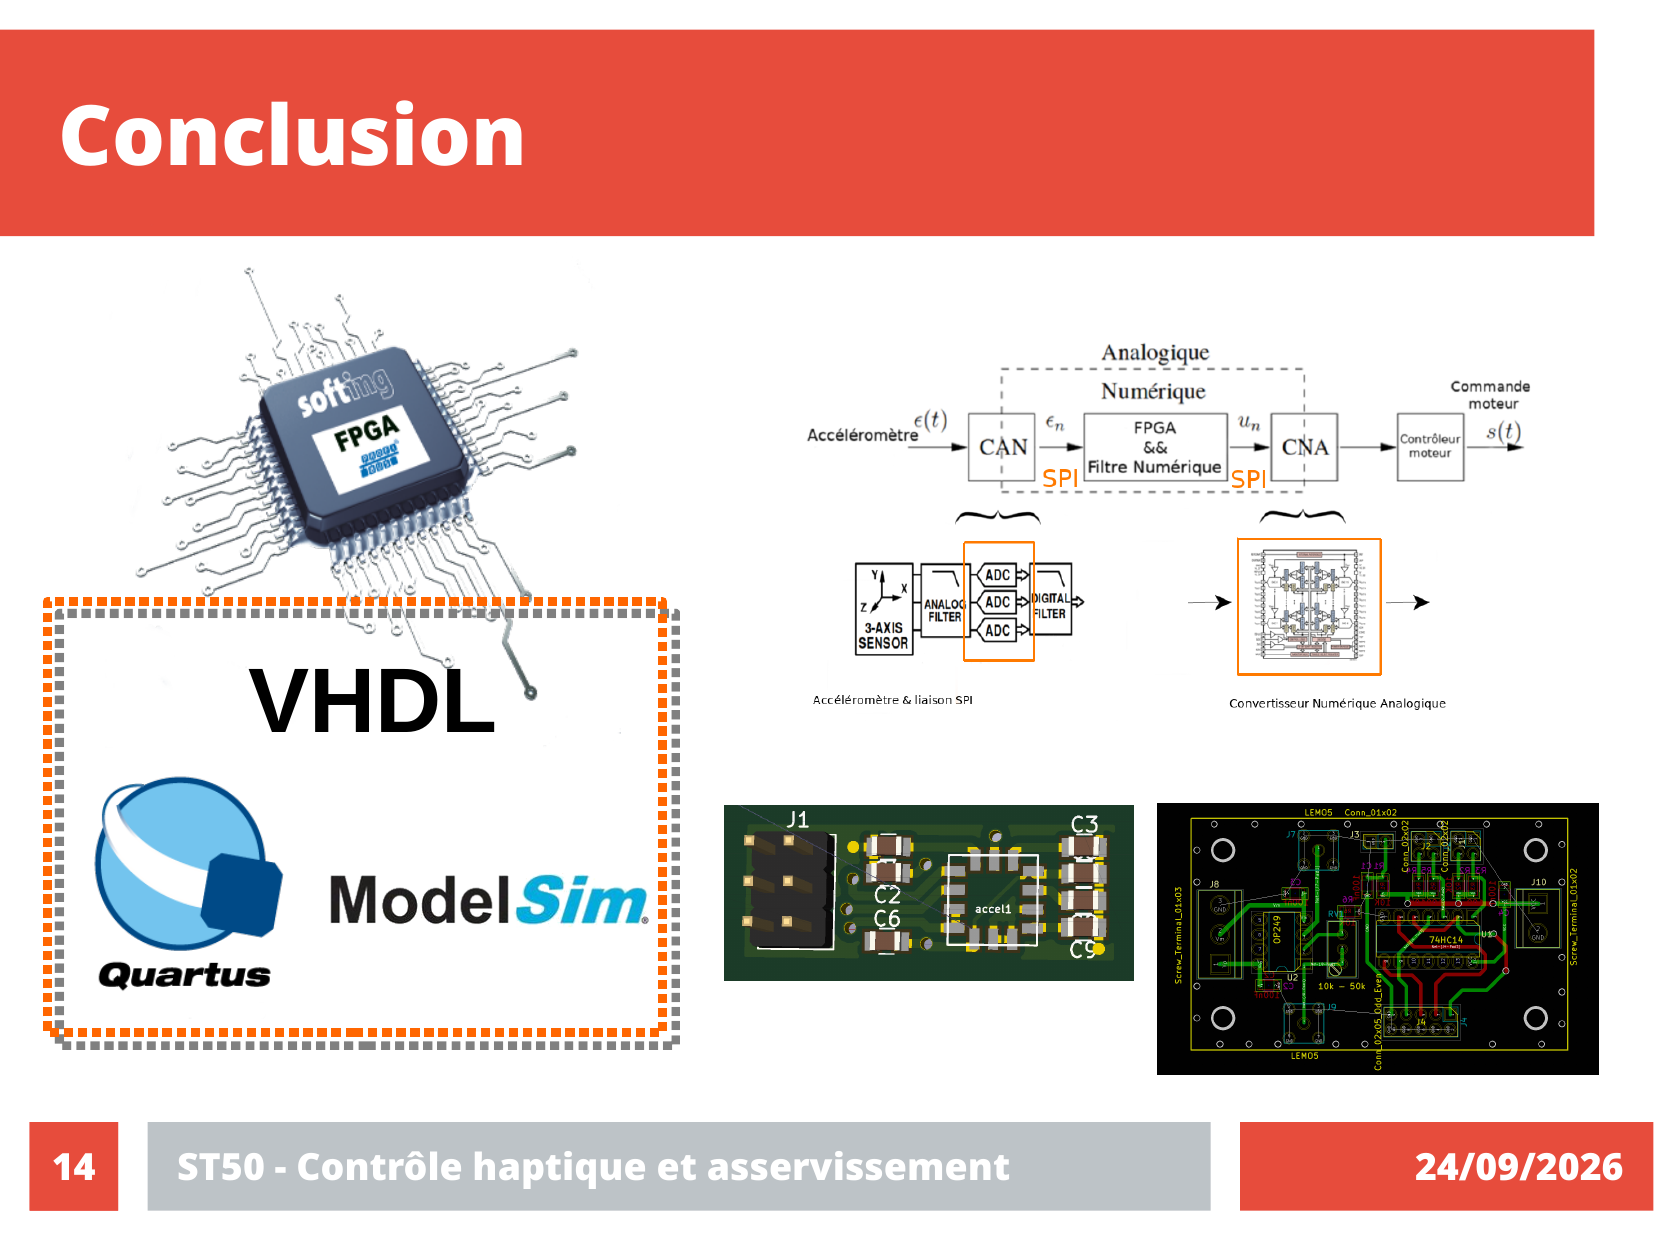

# Conclusion
VHDL
14
ST50 - Contrôle haptique et asservissement